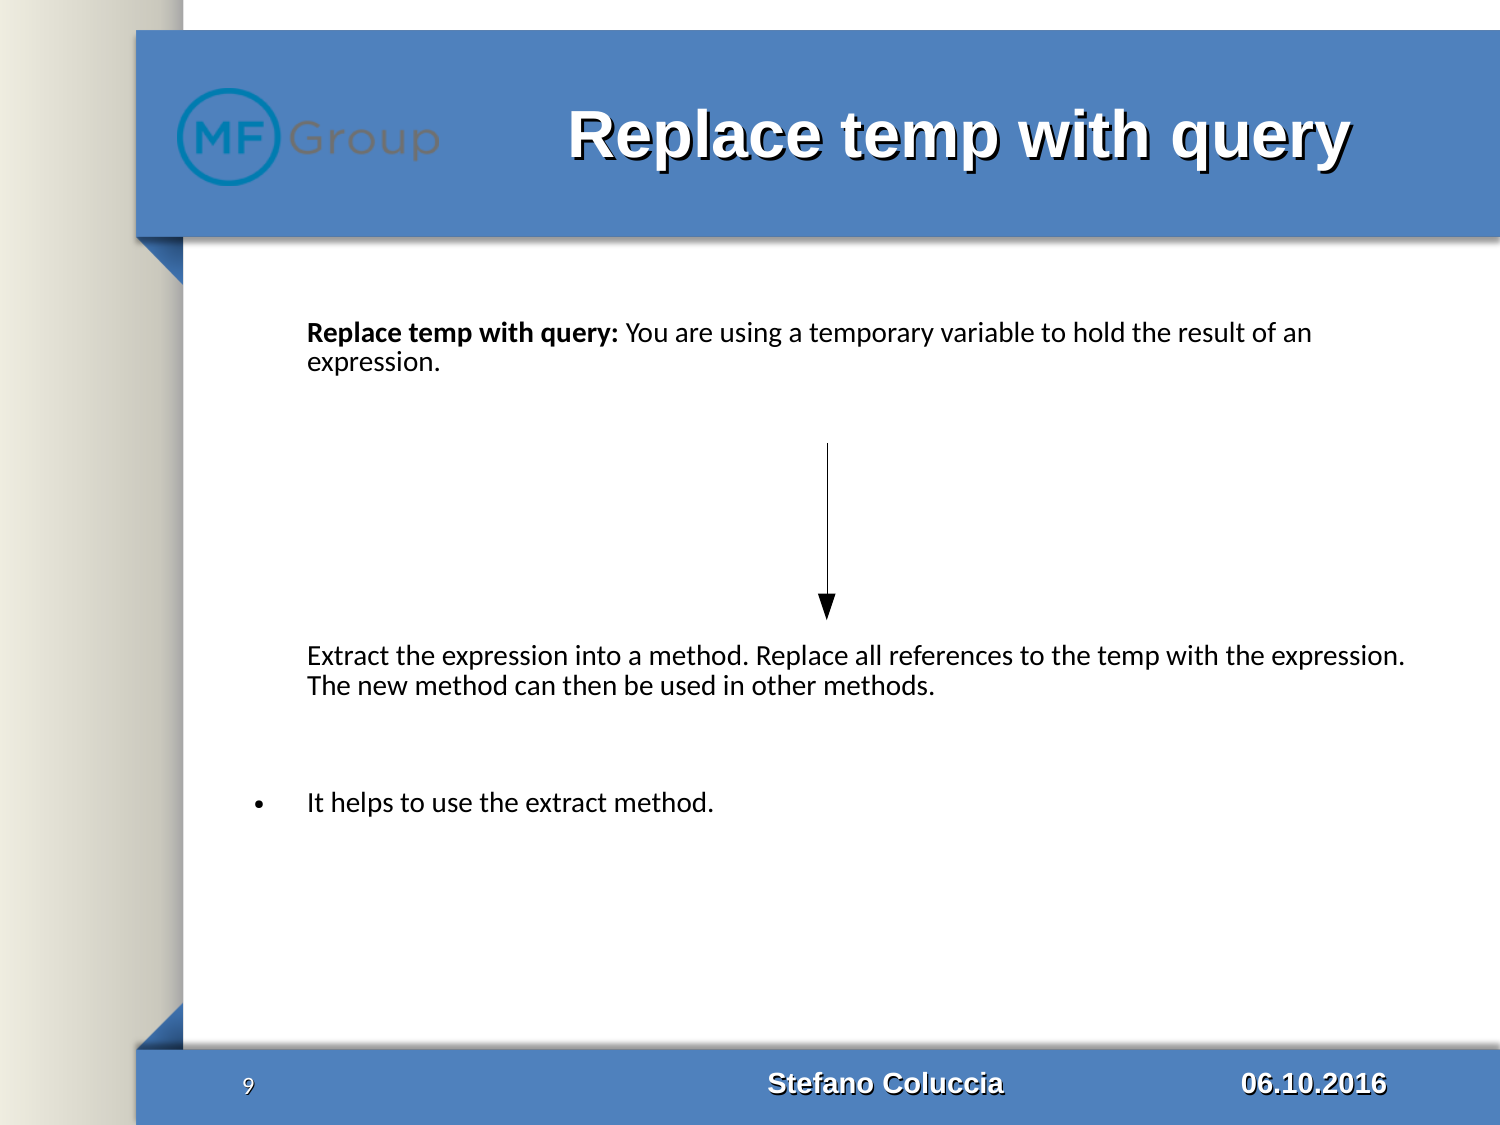

# Replace temp with query
Replace temp with query: You are using a temporary variable to hold the result of an expression.
Extract the expression into a method. Replace all references to the temp with the expression. The new method can then be used in other methods.
It helps to use the extract method.
9
Stefano Coluccia
06.10.2016